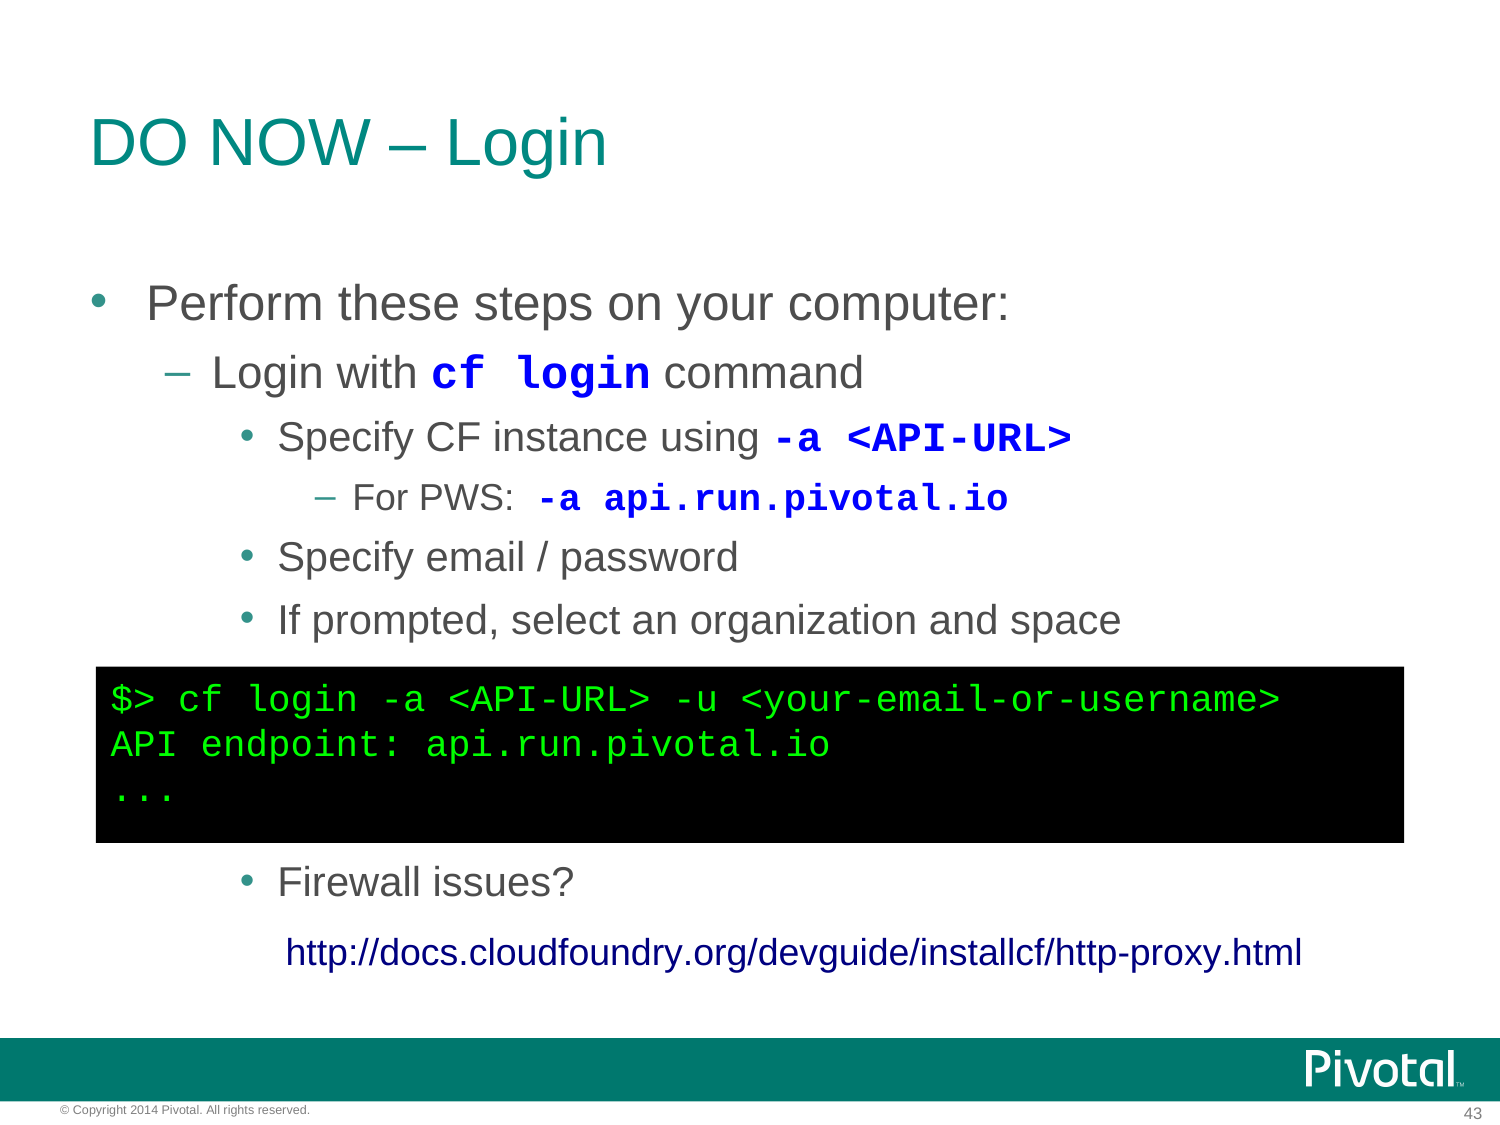

# DO NOW – Login
Perform these steps on your computer:
Login with cf login command
Specify CF instance using -a <API-URL>
For PWS: -a api.run.pivotal.io
Specify email / password
If prompted, select an organization and space
Firewall issues?
$> cf login -a <API-URL> -u <your-email-or-username>
API endpoint: api.run.pivotal.io
...
http://docs.cloudfoundry.org/devguide/installcf/http-proxy.html